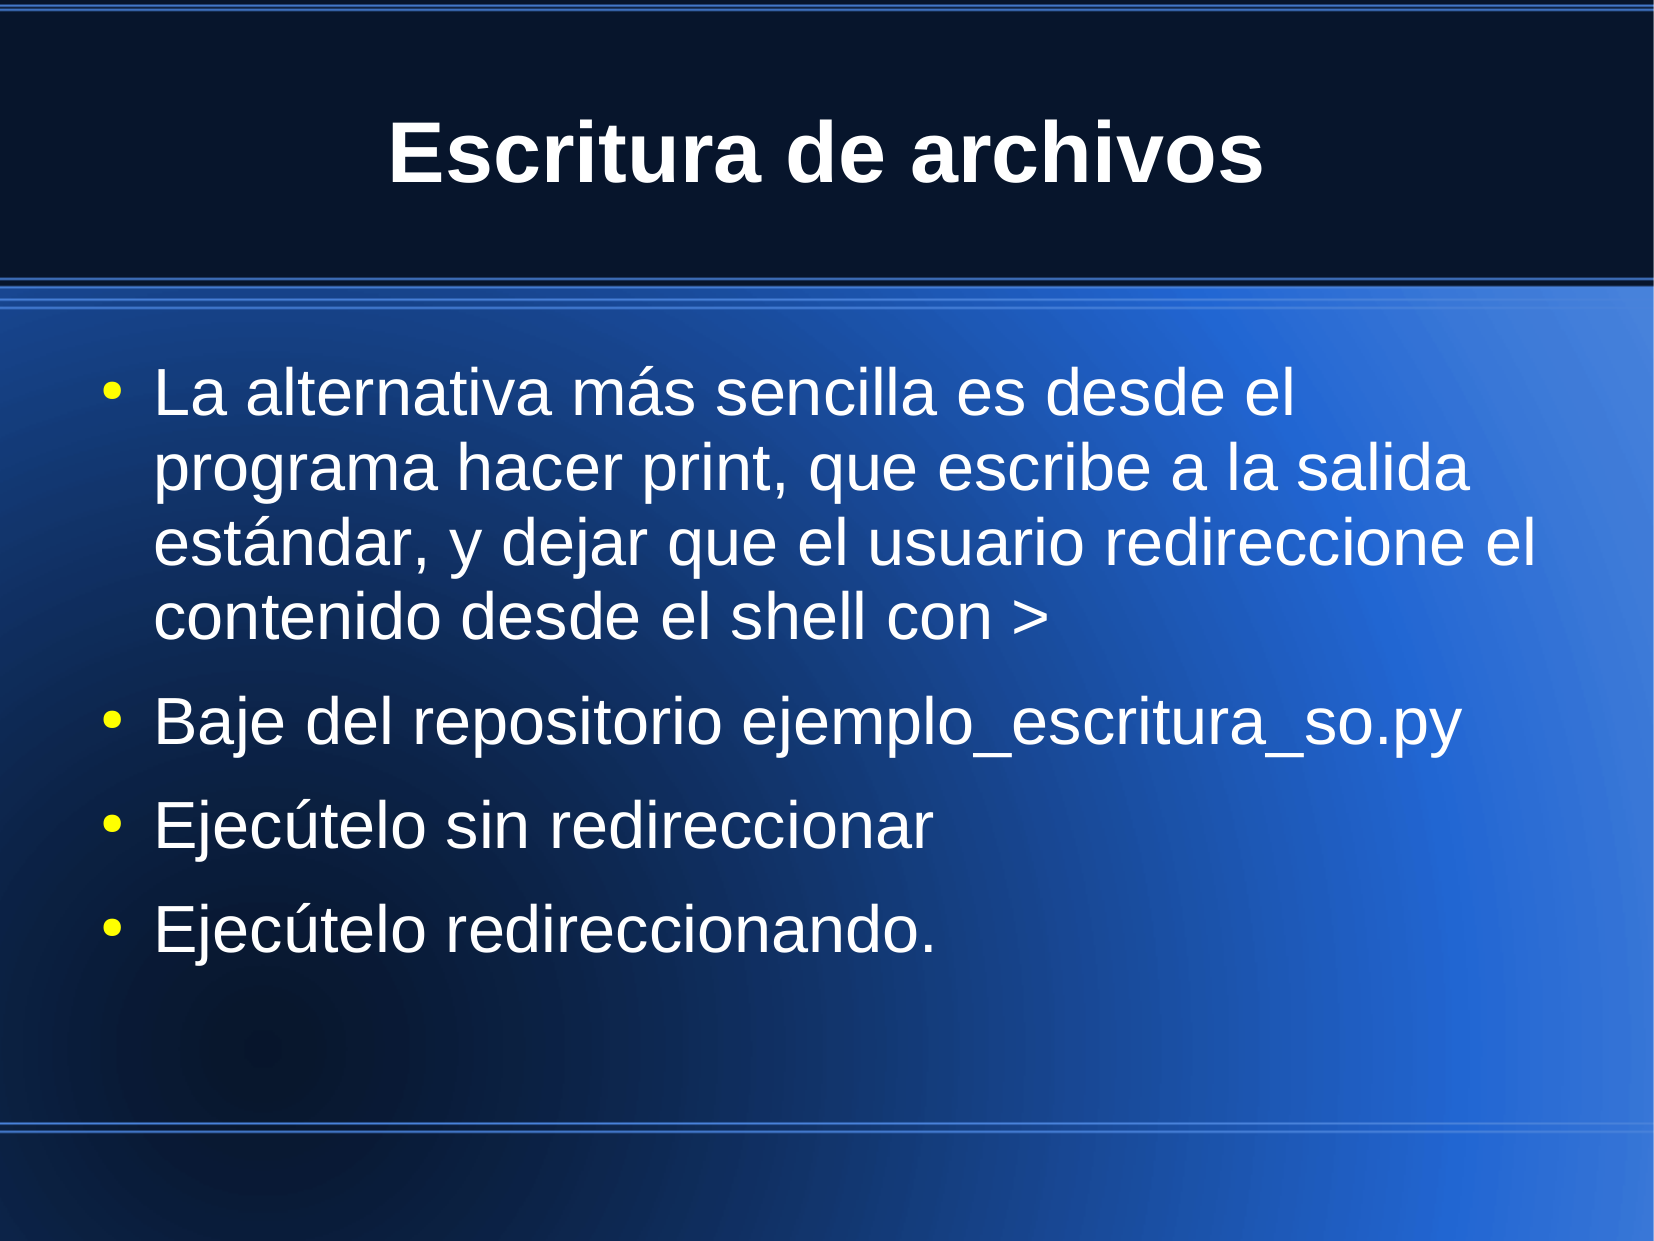

# Escritura de archivos
La alternativa más sencilla es desde el programa hacer print, que escribe a la salida estándar, y dejar que el usuario redireccione el contenido desde el shell con >
Baje del repositorio ejemplo_escritura_so.py
Ejecútelo sin redireccionar
Ejecútelo redireccionando.